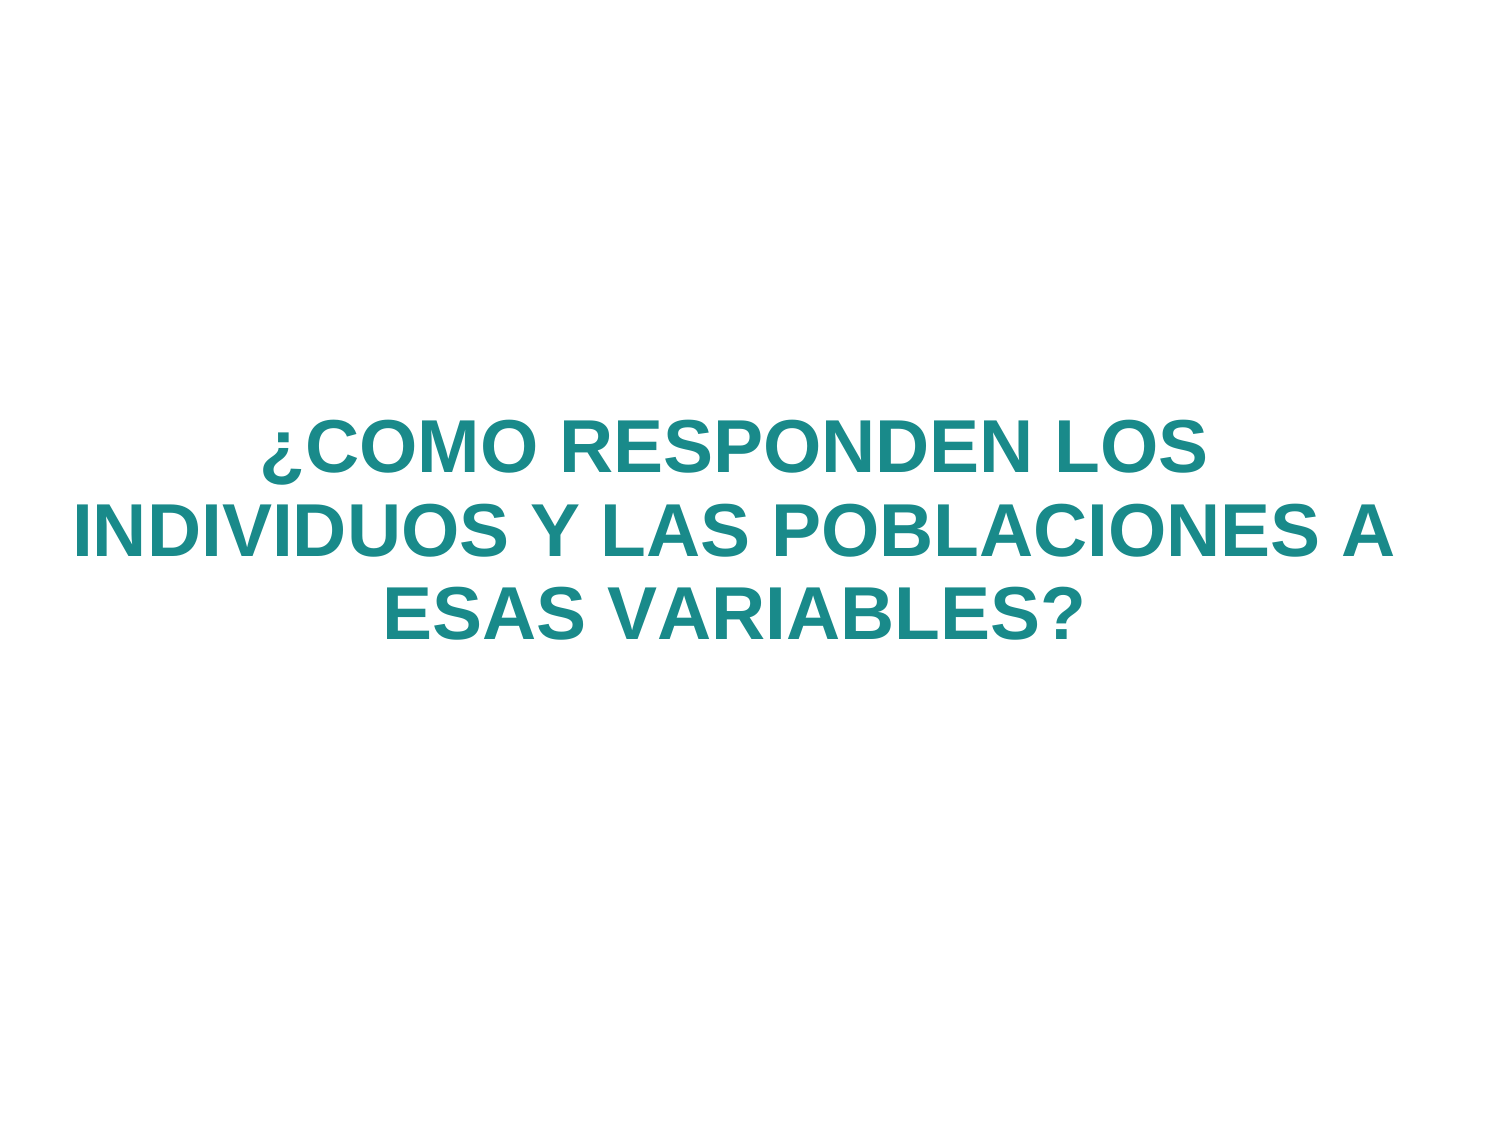

# ¿COMO RESPONDEN LOS INDIVIDUOS Y LAS POBLACIONES A ESAS VARIABLES?